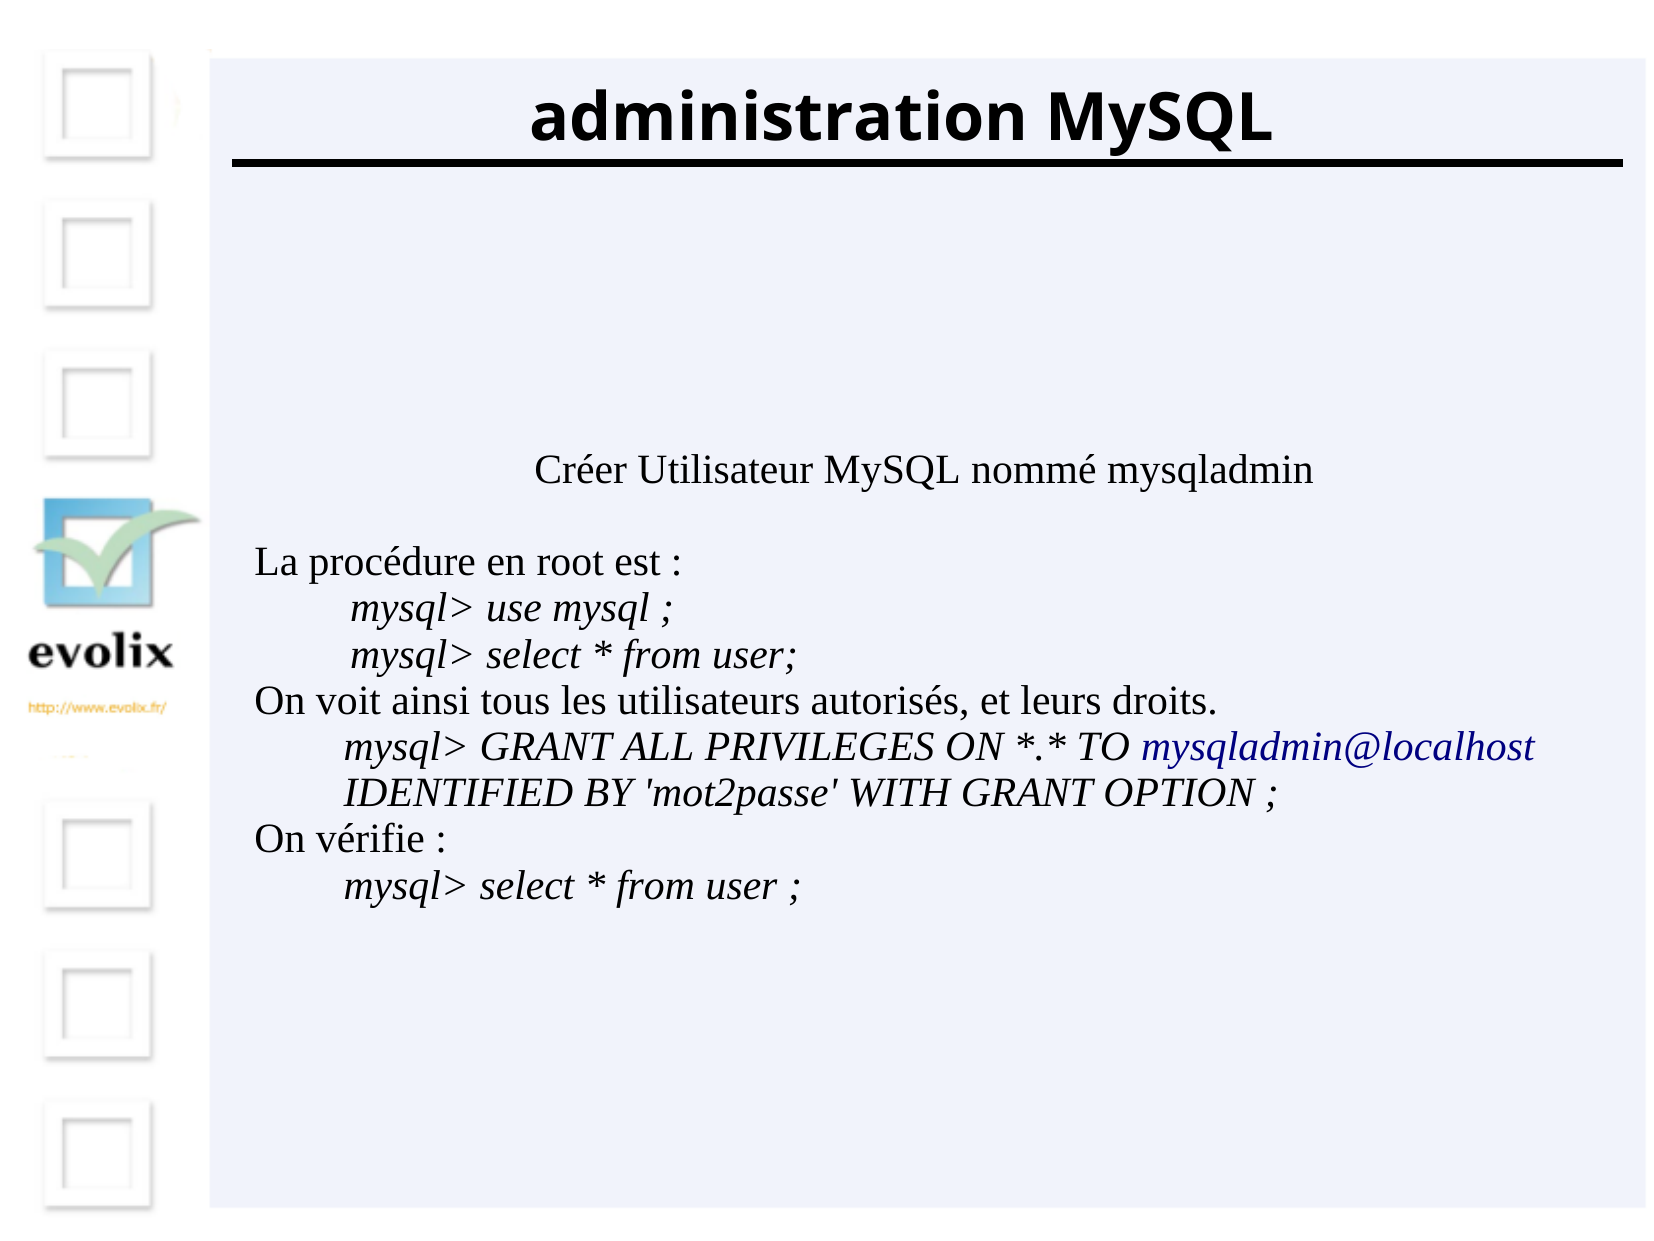

administration MySQL
# Créer Utilisateur MySQL nommé mysqladmin
La procédure en root est :
mysql> use mysql ;
mysql> select * from user;
On voit ainsi tous les utilisateurs autorisés, et leurs droits.
mysql> GRANT ALL PRIVILEGES ON *.* TO mysqladmin@localhost IDENTIFIED BY 'mot2passe' WITH GRANT OPTION ;
On vérifie :
mysql> select * from user ;